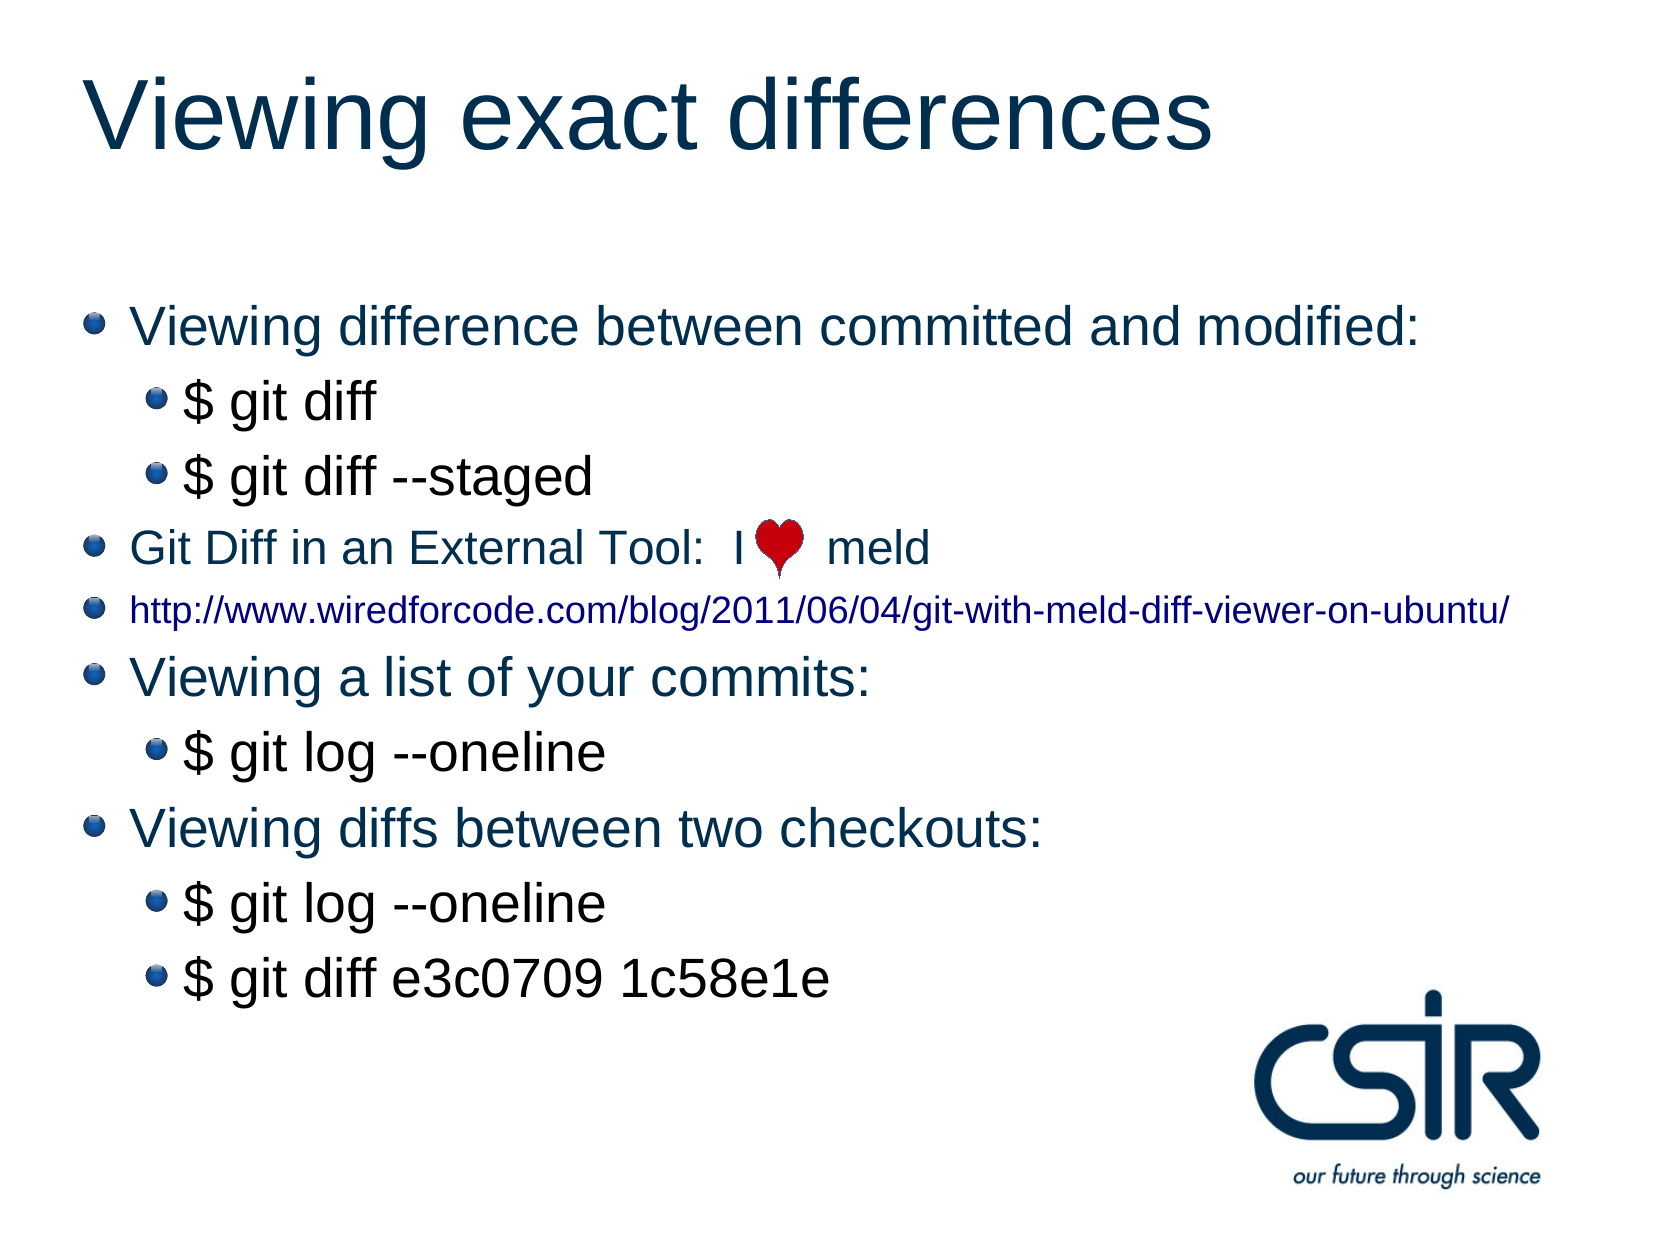

# Viewing exact differences
Viewing difference between committed and modified:
$ git diff
$ git diff --staged
Git Diff in an External Tool: I meld
http://www.wiredforcode.com/blog/2011/06/04/git-with-meld-diff-viewer-on-ubuntu/
Viewing a list of your commits:
$ git log --oneline
Viewing diffs between two checkouts:
$ git log --oneline
$ git diff e3c0709 1c58e1e